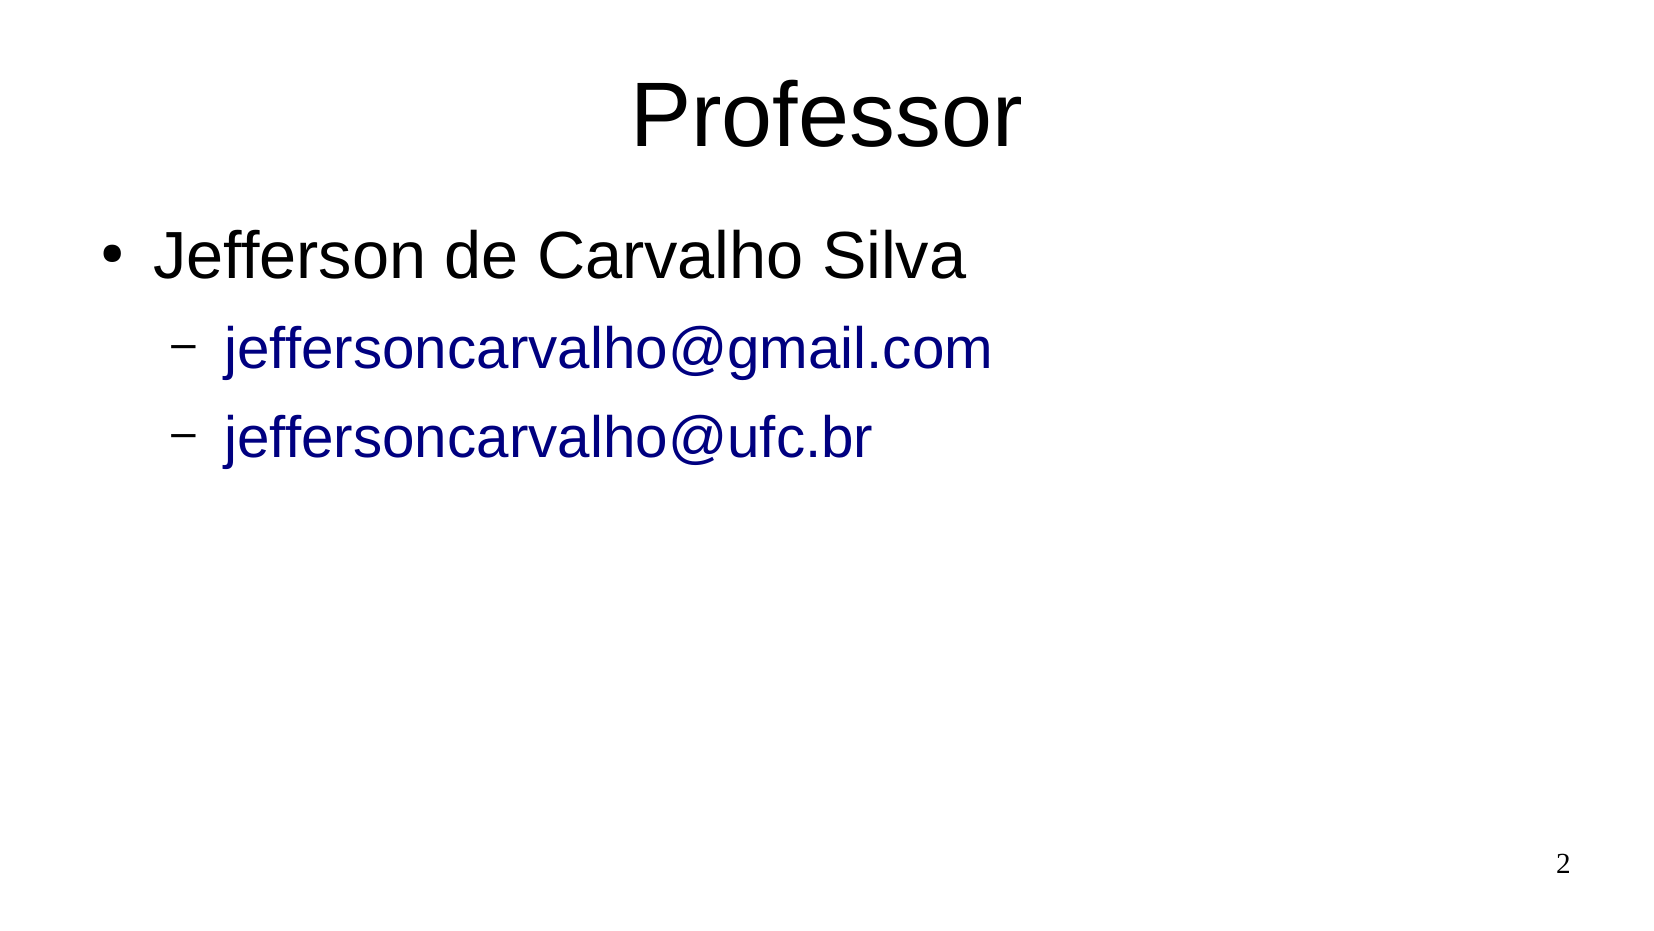

# Professor
Jefferson de Carvalho Silva
jeffersoncarvalho@gmail.com
jeffersoncarvalho@ufc.br
2